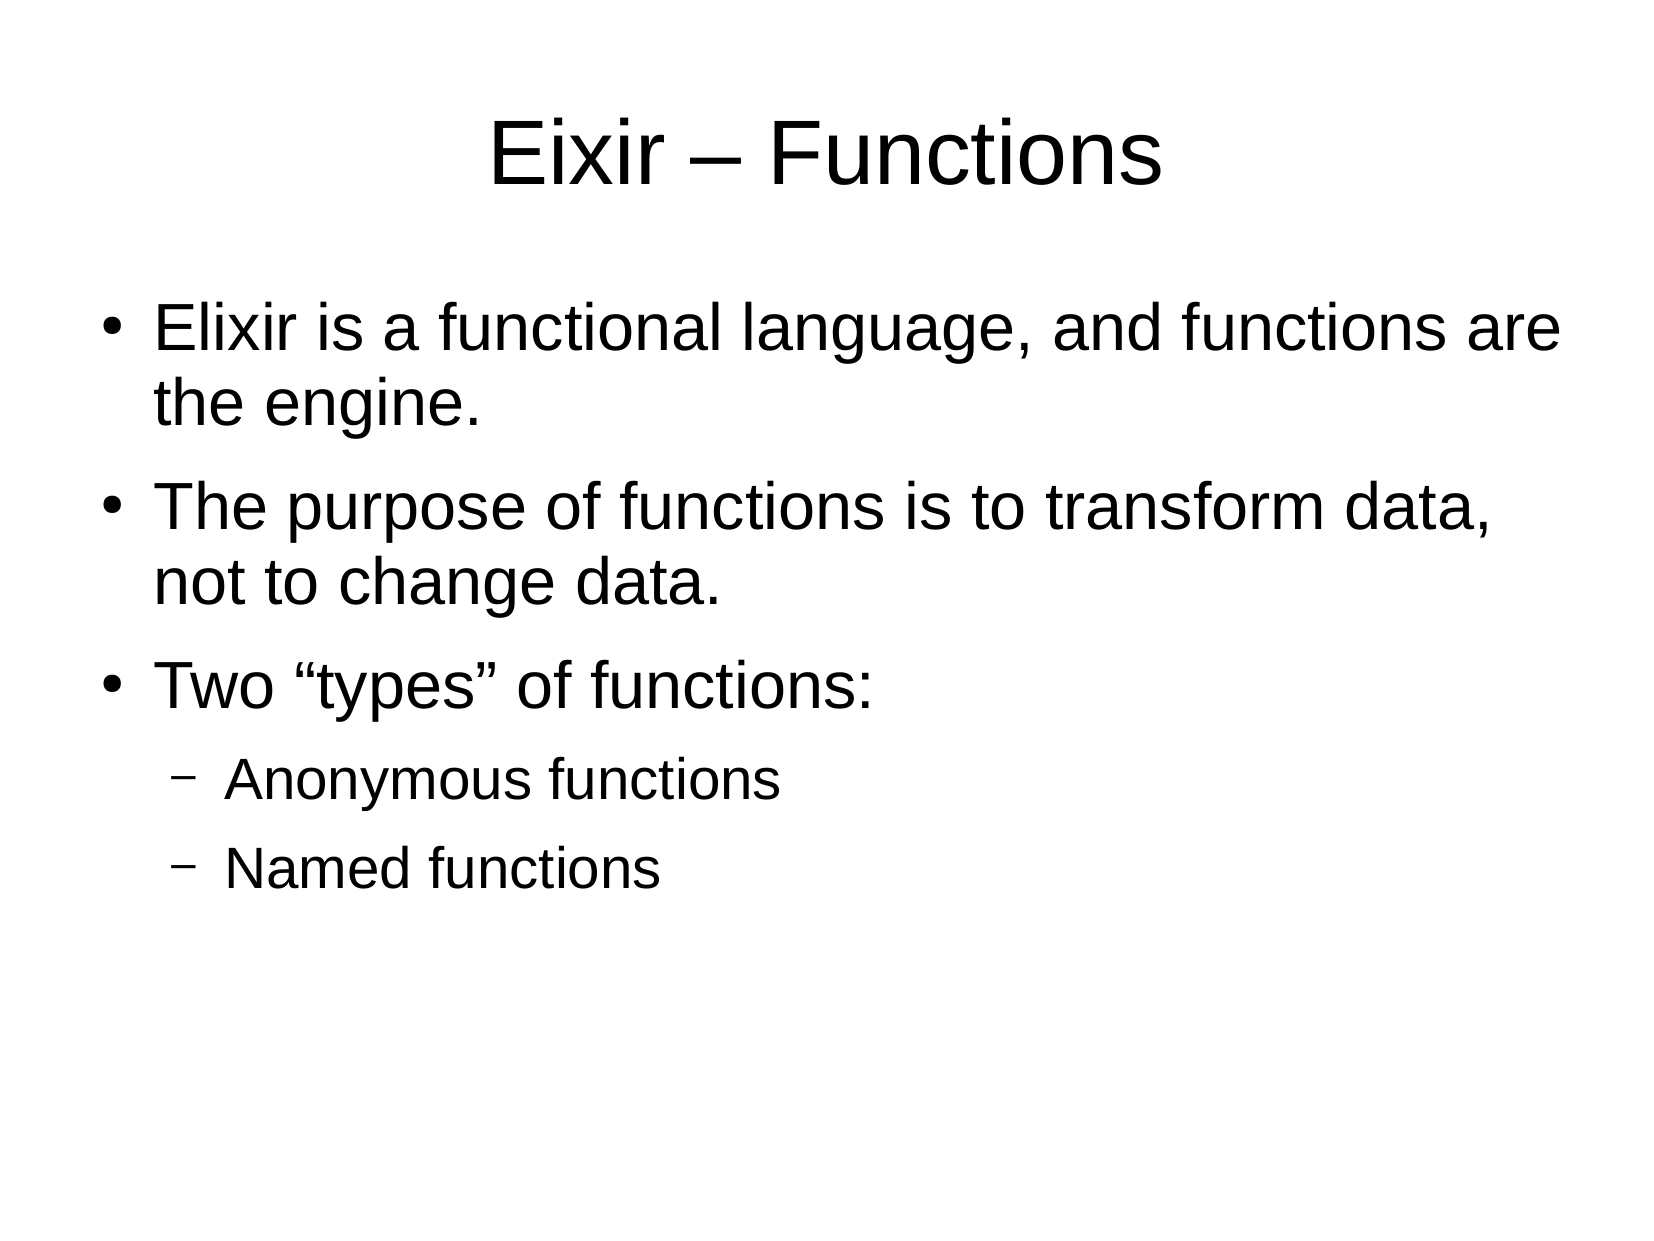

# Eixir – Functions
Elixir is a functional language, and functions are the engine.
The purpose of functions is to transform data, not to change data.
Two “types” of functions:
Anonymous functions
Named functions